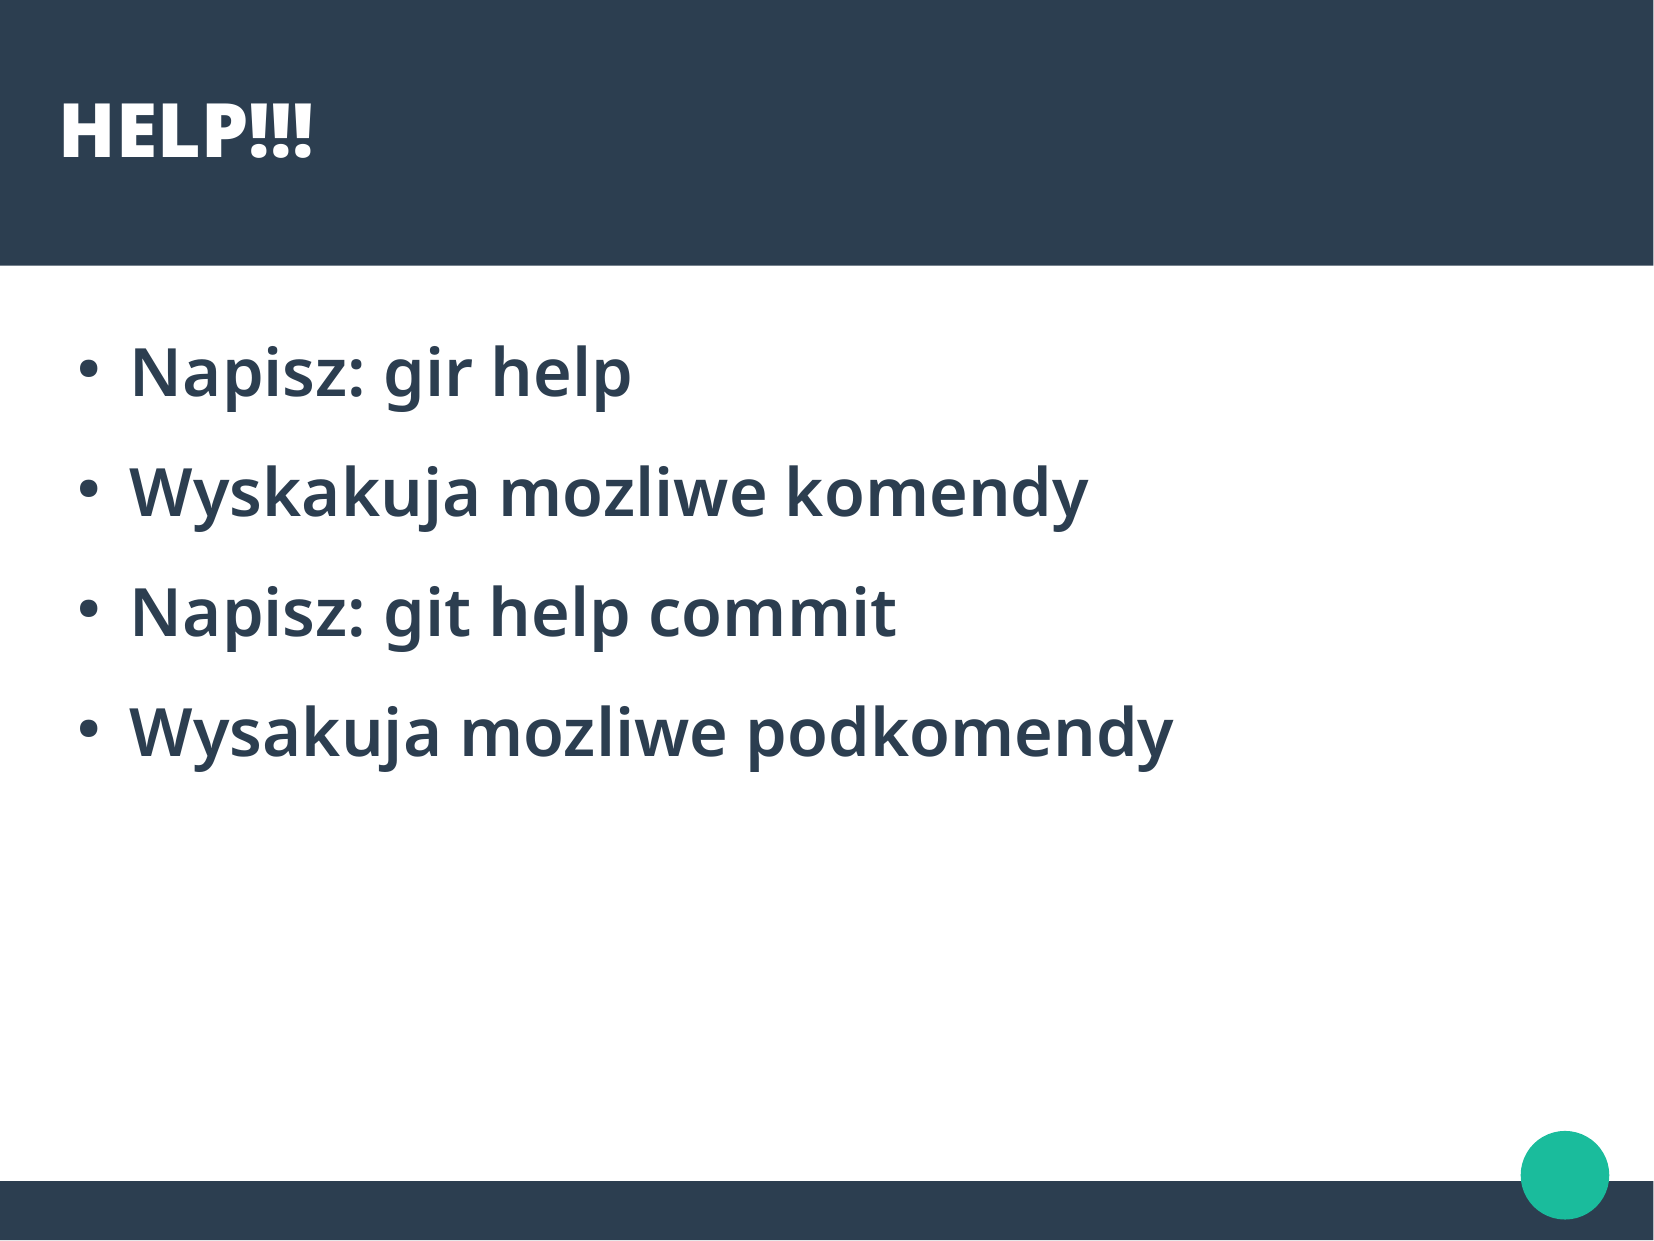

# HELP!!!
Napisz: gir help
Wyskakuja mozliwe komendy
Napisz: git help commit
Wysakuja mozliwe podkomendy